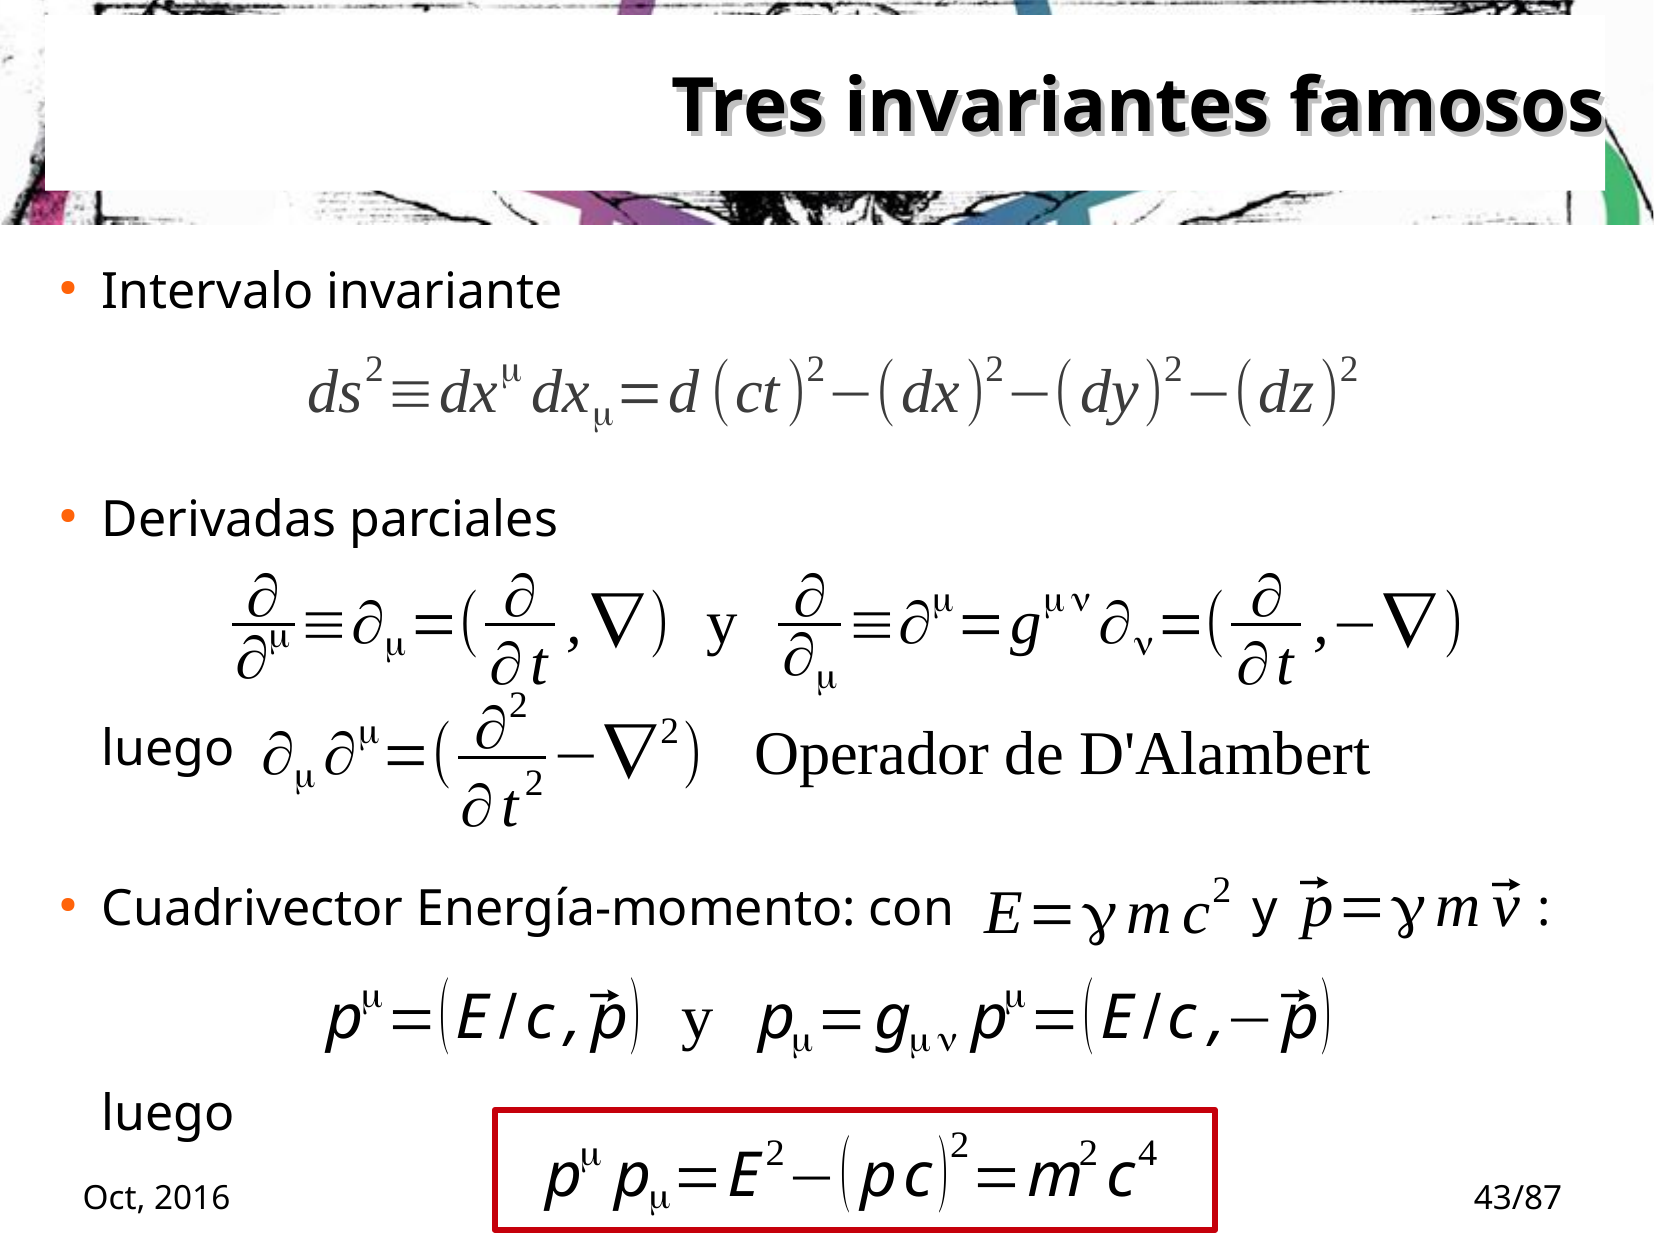

# Tres invariantes famosos
Intervalo invariante
Derivadas parciales
luego
Cuadrivector Energía-momento: con y :
luego
Oct, 2016
Asorey - Balseiro 2016 Física Médica - 01/04
43